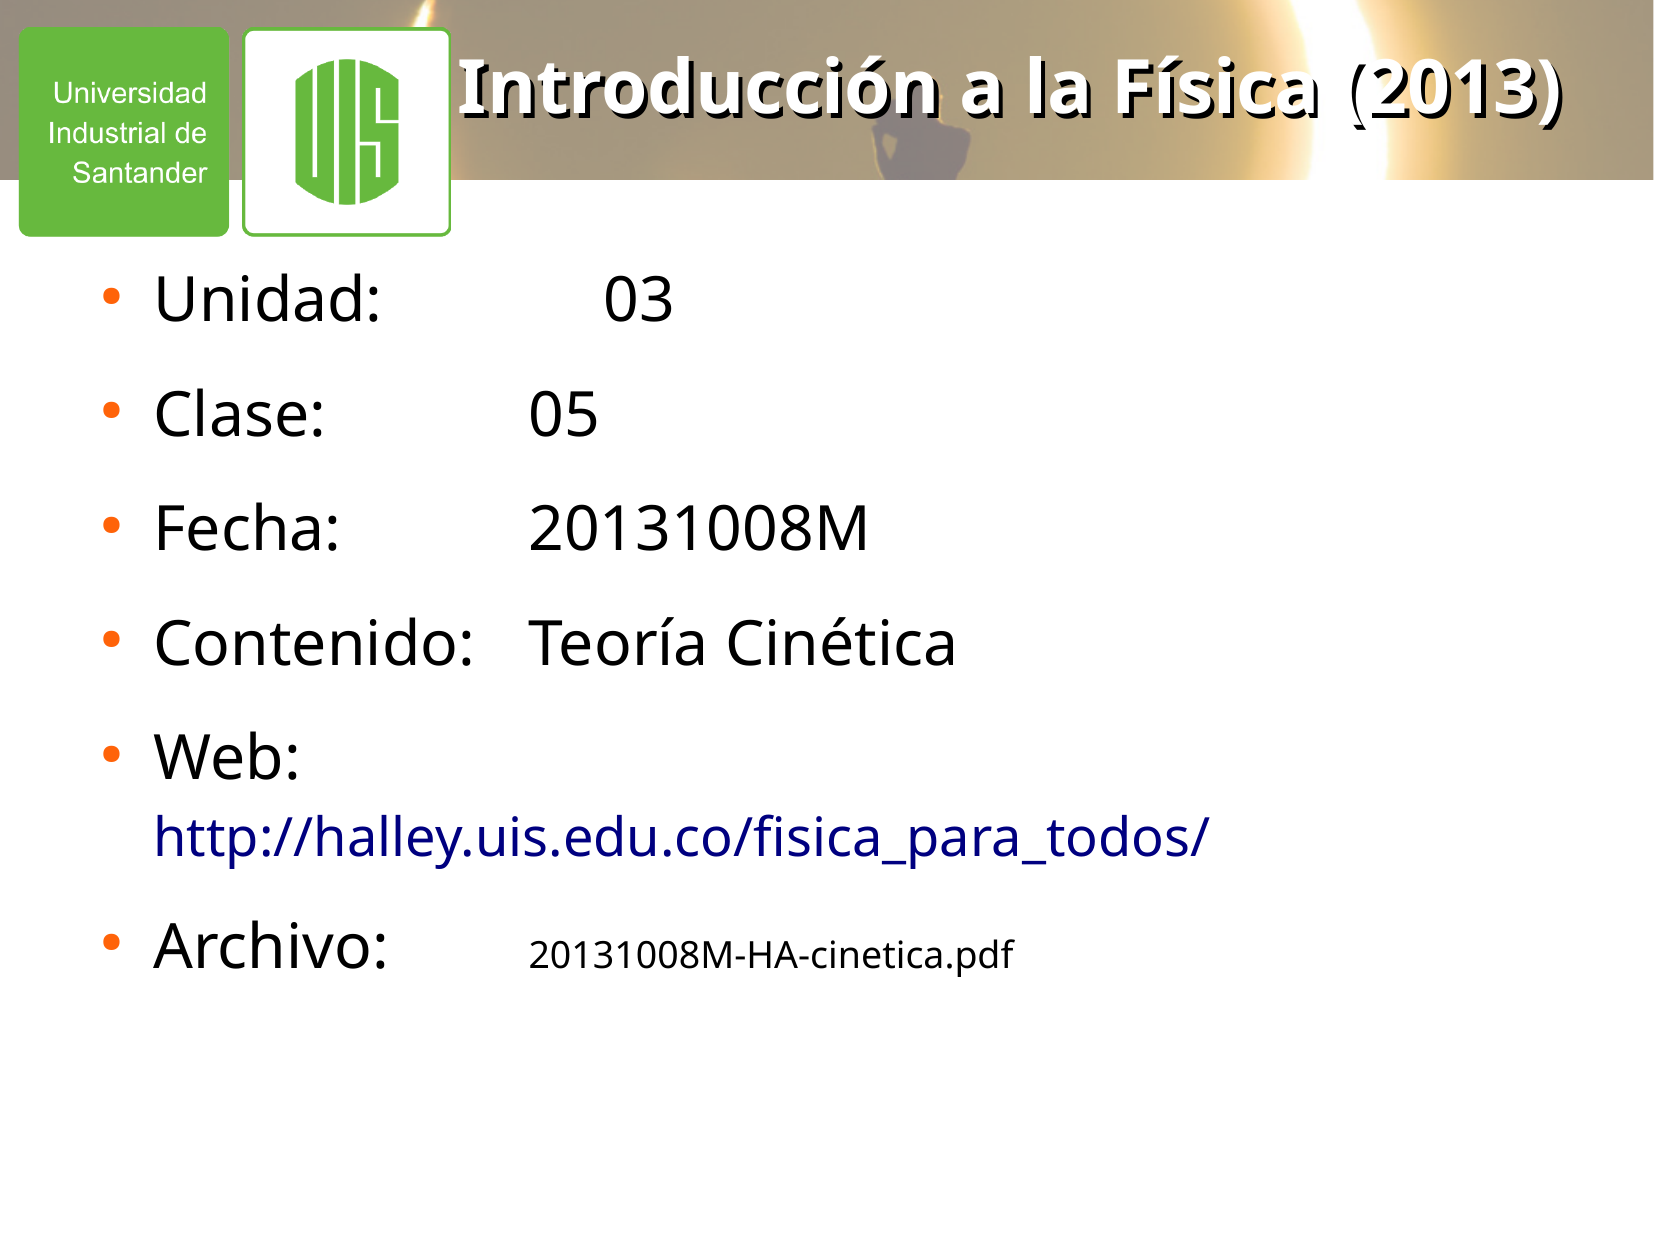

# Introducción a la Física (2013)
Unidad:			03
Clase:			05
Fecha:			20131008M
Contenido:	Teoría Cinética
Web:				http://halley.uis.edu.co/fisica_para_todos/
Archivo:		20131008M-HA-cinetica.pdf